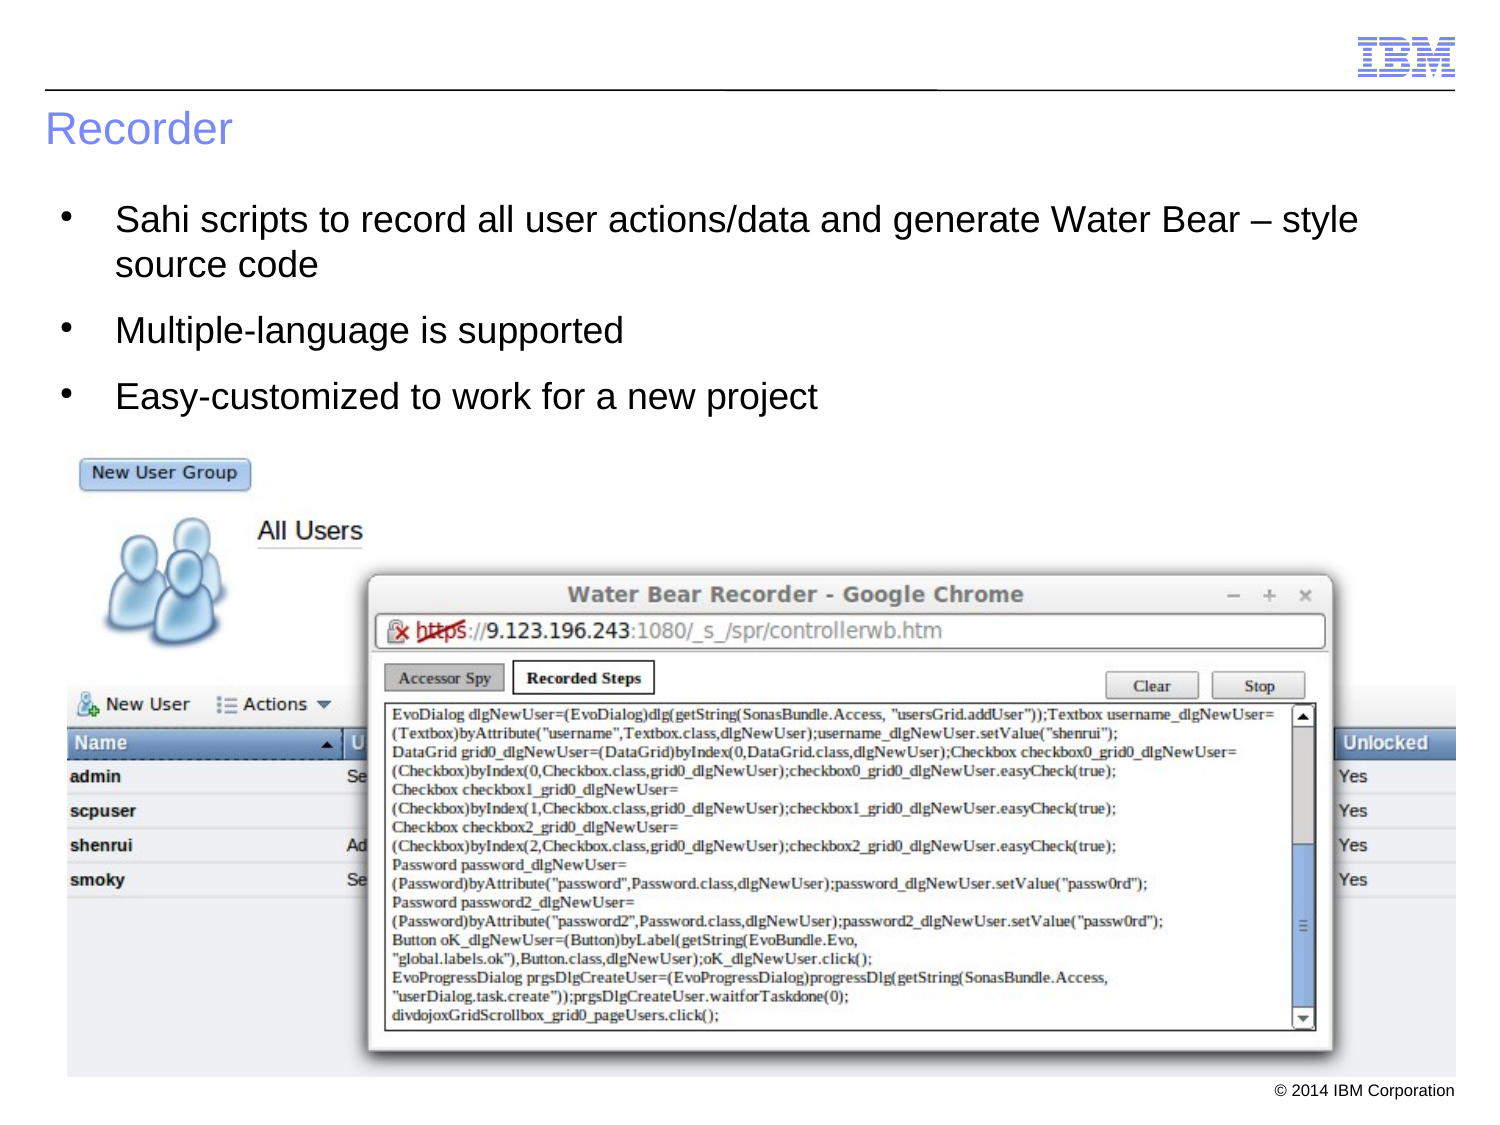

# Recorder
Sahi scripts to record all user actions/data and generate Water Bear – style source code
Multiple-language is supported
Easy-customized to work for a new project